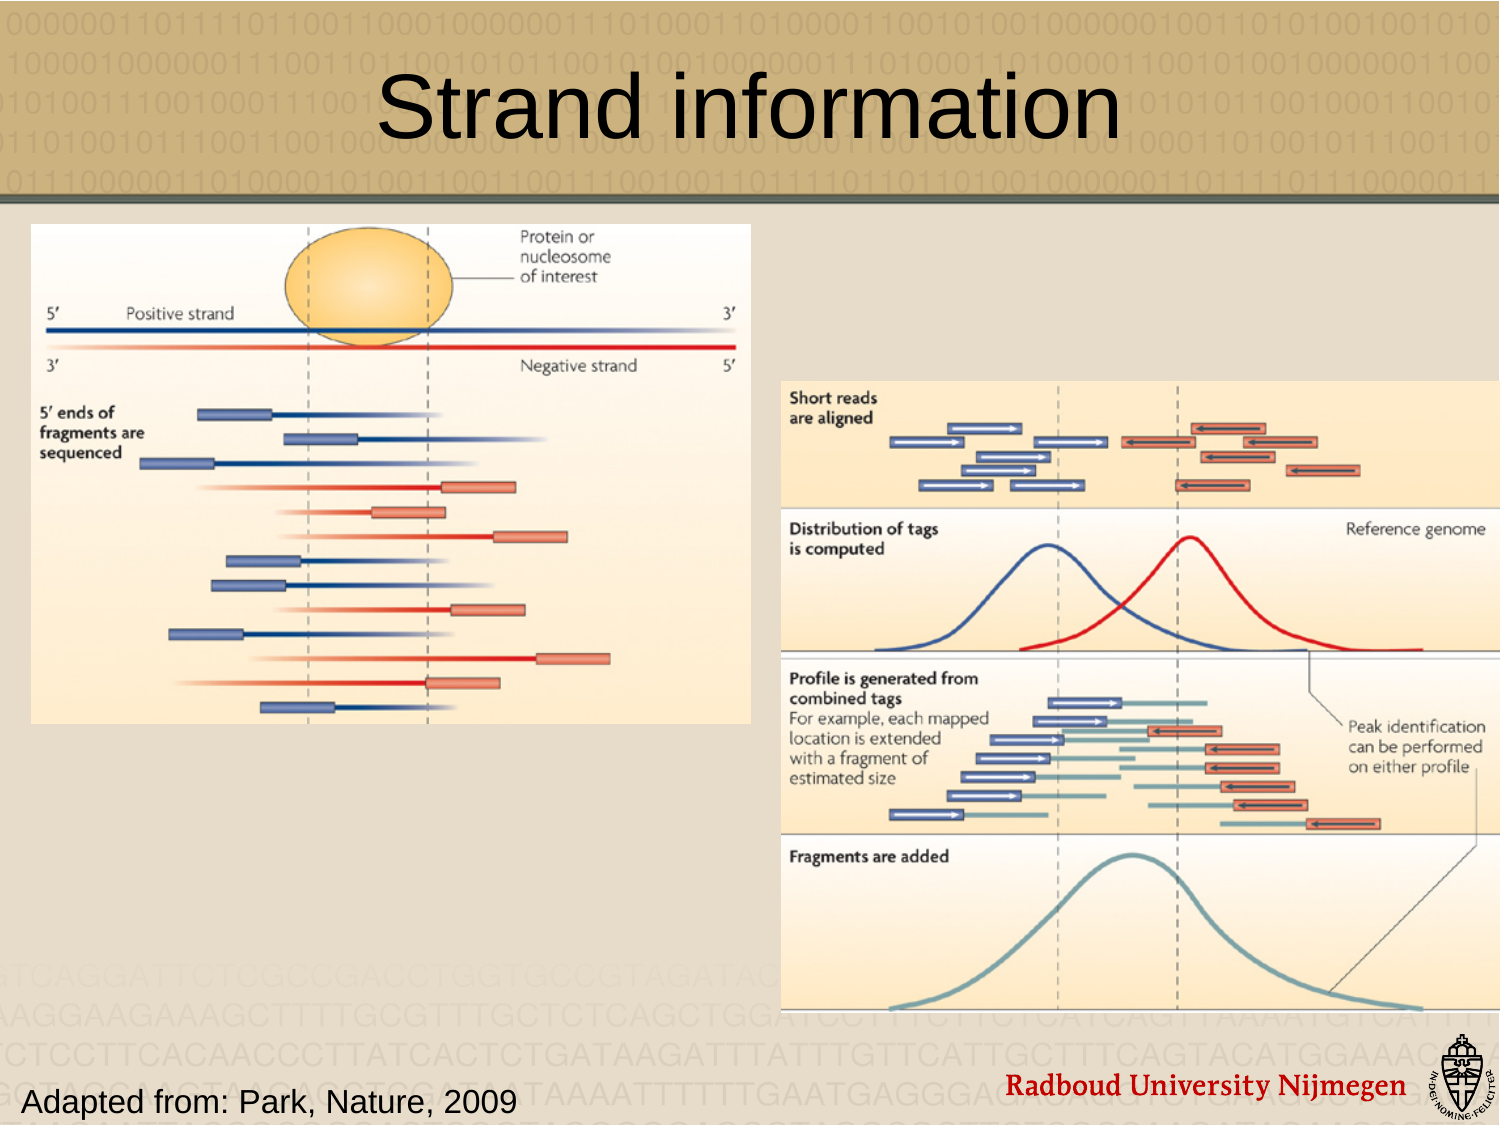

# Strand information
Adapted from: Park, Nature, 2009